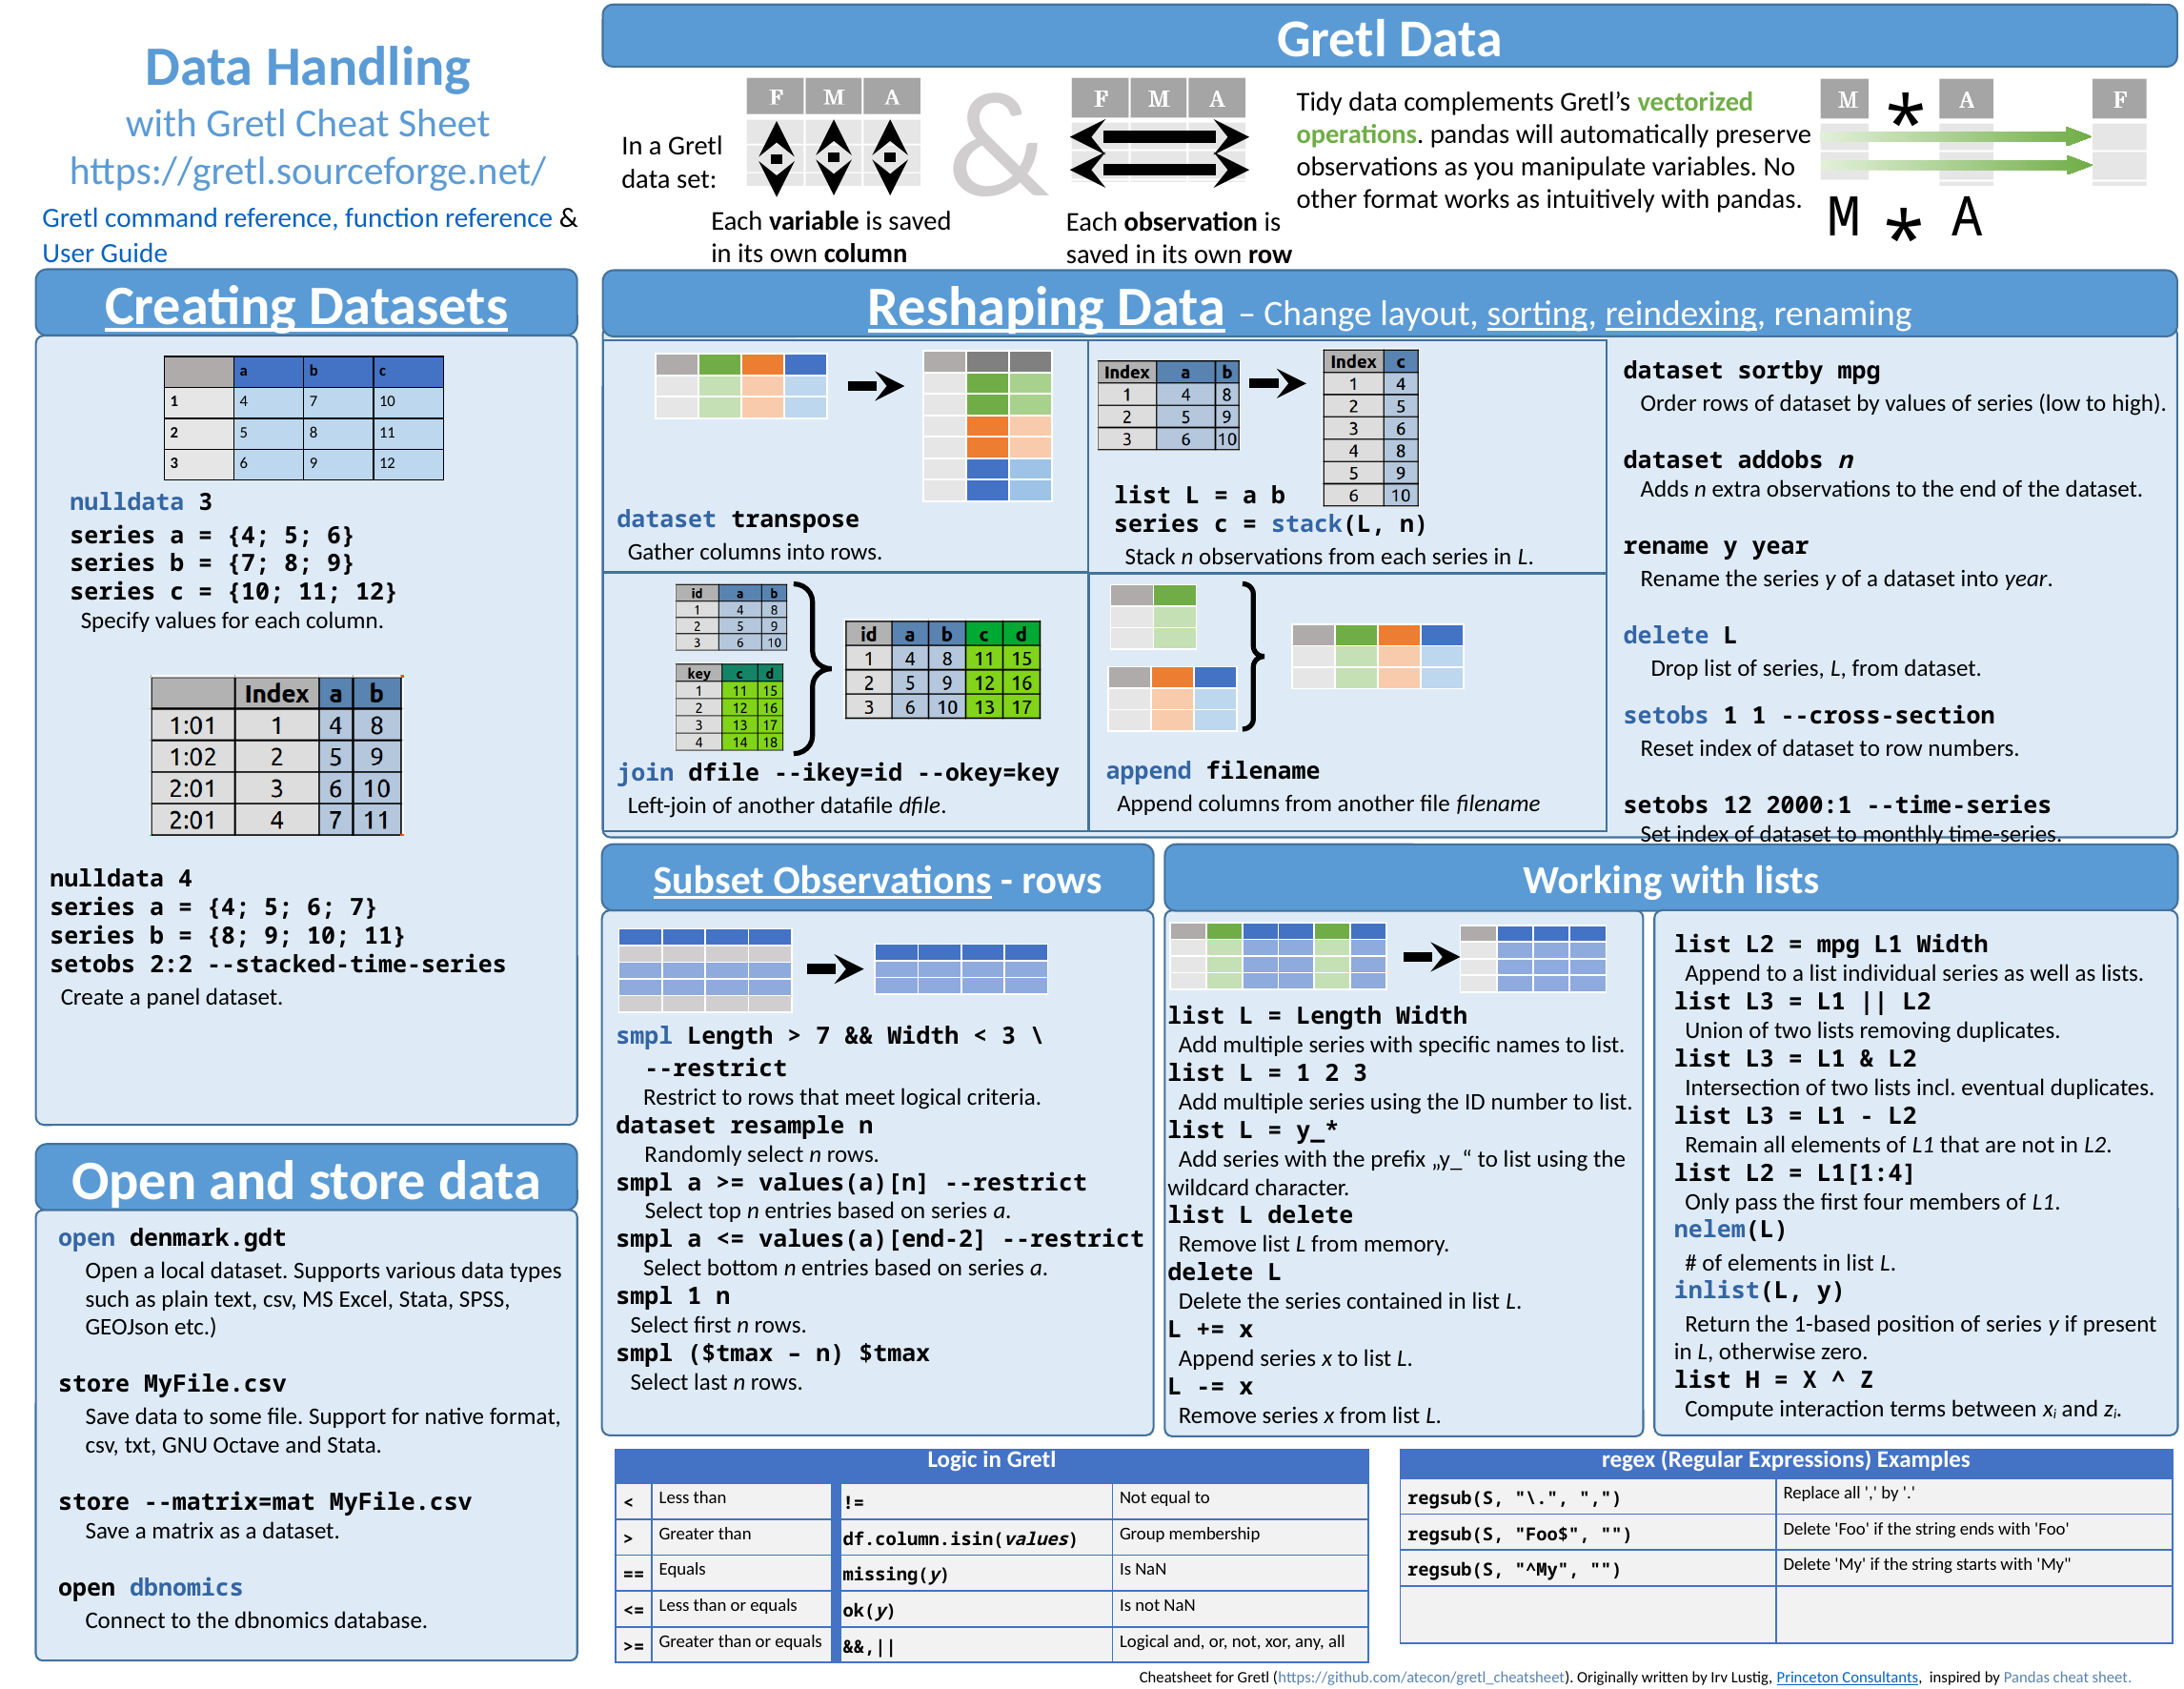

Gretl Data
Data Handling
with Gretl Cheat Sheet
https://gretl.sourceforge.net/
&
*
Tidy data complements Gretl’s vectorized operations. pandas will automatically preserve observations as you manipulate variables. No other format works as intuitively with pandas.
In a Gretl data set:
M
A
*
Gretl command reference, function reference & User Guide
Each variable is saved in its own column
Each observation is saved in its own row
Creating Datasets
Reshaping Data – Change layout, sorting, reindexing, renaming
dataset sortby mpg
Order rows of dataset by values of series (low to high).
dataset addobs n
Adds n extra observations to the end of the dataset.
rename y year
Rename the series y of a dataset into year.
delete L
 Drop list of series, L, from dataset.
setobs 1 1 --cross-section
Reset index of dataset to row numbers.
setobs 12 2000:1 --time-series
Set index of dataset to monthly time-series.
| | | |
| --- | --- | --- |
| | | |
| | | |
| | | |
| | | |
| | | |
| | | |
| | | | |
| --- | --- | --- | --- |
| | | | |
| | | | |
| | a | b | c |
| --- | --- | --- | --- |
| 1 | 4 | 7 | 10 |
| 2 | 5 | 8 | 11 |
| 3 | 6 | 9 | 12 |
nulldata 3
series a = {4; 5; 6}
series b = {7; 8; 9}
series c = {10; 11; 12}
 Specify values for each column.
list L = a b
series c = stack(L, n)
 Stack n observations from each series in L.
dataset transpose
 Gather columns into rows.
| | |
| --- | --- |
| | |
| | |
| | | | |
| --- | --- | --- | --- |
| | | | |
| | | | |
| | | |
| --- | --- | --- |
| | | |
| | | |
append filename
 Append columns from another file filename
join dfile --ikey=id --okey=key
 Left-join of another datafile dfile.
Subset Observations - rows
Working with lists
nulldata 4
series a = {4; 5; 6; 7}
series b = {8; 9; 10; 11}
setobs 2:2 --stacked-time-series
 Create a panel dataset.
list L2 = mpg L1 Width
 Append to a list individual series as well as lists.
list L3 = L1 || L2
 Union of two lists removing duplicates.
list L3 = L1 & L2
 Intersection of two lists incl. eventual duplicates.
list L3 = L1 - L2
 Remain all elements of L1 that are not in L2.
list L2 = L1[1:4]
 Only pass the first four members of L1.
nelem(L)
 # of elements in list L.
inlist(L, y)
 Return the 1-based position of series y if present in L, otherwise zero.
list H = X ^ Z
 Compute interaction terms between xi and zi.
| | | | | | |
| --- | --- | --- | --- | --- | --- |
| | | | | | |
| | | | | | |
| | | | | | |
| | | | |
| --- | --- | --- | --- |
| | | | |
| | | | |
| | | | |
| | | | |
| --- | --- | --- | --- |
| | | | |
| | | | |
| | | | |
| | | | |
| | | | |
| --- | --- | --- | --- |
| | | | |
| | | | |
list L = Length Width
 Add multiple series with specific names to list.
list L = 1 2 3
 Add multiple series using the ID number to list.
list L = y_*
 Add series with the prefix „y_“ to list using the wildcard character.
list L delete
 Remove list L from memory.
delete L
 Delete the series contained in list L.
L += x
 Append series x to list L.
L -= x
 Remove series x from list L.
smpl Length > 7 && Width < 3 \
 --restrict
Restrict to rows that meet logical criteria.
dataset resample n
 Randomly select n rows.
smpl a >= values(a)[n] --restrict
Select top n entries based on series a.
smpl a <= values(a)[end-2] --restrict
Select bottom n entries based on series a.
smpl 1 n
Select first n rows.
smpl ($tmax – n) $tmax
Select last n rows.
Open and store data
open denmark.gdt
Open a local dataset. Supports various data types such as plain text, csv, MS Excel, Stata, SPSS, GEOJson etc.)
store MyFile.csv
Save data to some file. Support for native format, csv, txt, GNU Octave and Stata.
store --matrix=mat MyFile.csv
Save a matrix as a dataset.
open dbnomics
Connect to the dbnomics database.
| Logic in Gretl | | | |
| --- | --- | --- | --- |
| < | Less than | != | Not equal to |
| > | Greater than | df.column.isin(values) | Group membership |
| == | Equals | missing(y) | Is NaN |
| <= | Less than or equals | ok(y) | Is not NaN |
| >= | Greater than or equals | &&,|| | Logical and, or, not, xor, any, all |
| regex (Regular Expressions) Examples | |
| --- | --- |
| regsub(S, "\.", ",") | Replace all ',' by '.' |
| regsub(S, "Foo$", "") | Delete 'Foo' if the string ends with 'Foo' |
| regsub(S, "^My", "") | Delete 'My' if the string starts with 'My" |
| | |
Cheatsheet for Gretl (https://github.com/atecon/gretl_cheatsheet). Originally written by Irv Lustig, Princeton Consultants, inspired by Pandas cheat sheet.